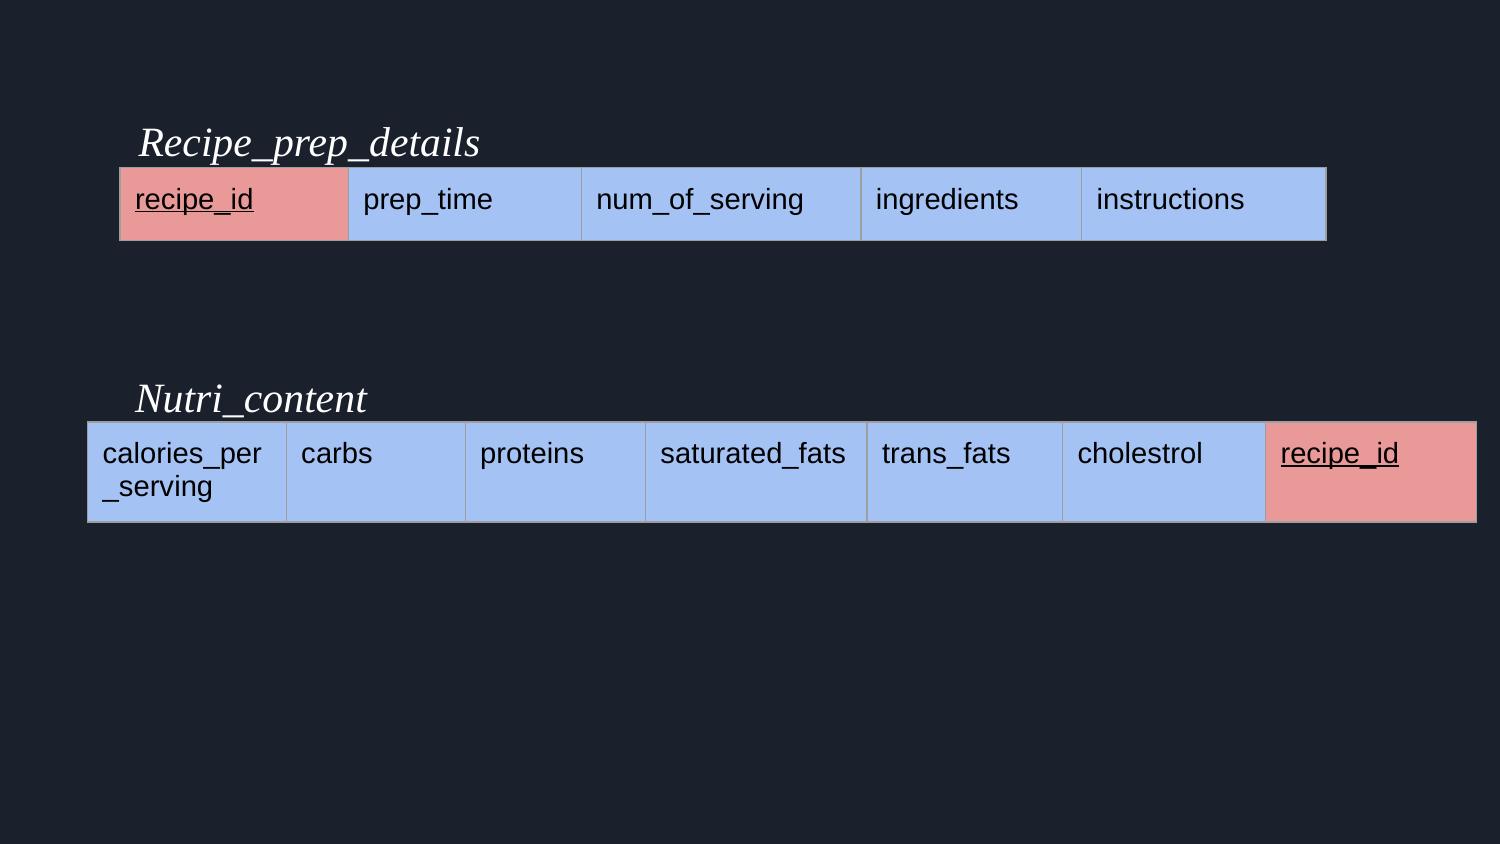

Recipe_prep_details
| recipe\_id | prep\_time | num\_of\_serving | ingredients | instructions |
| --- | --- | --- | --- | --- |
Nutri_content
| calories\_per\_serving | carbs | proteins | saturated\_fats | trans\_fats | cholestrol | recipe\_id |
| --- | --- | --- | --- | --- | --- | --- |